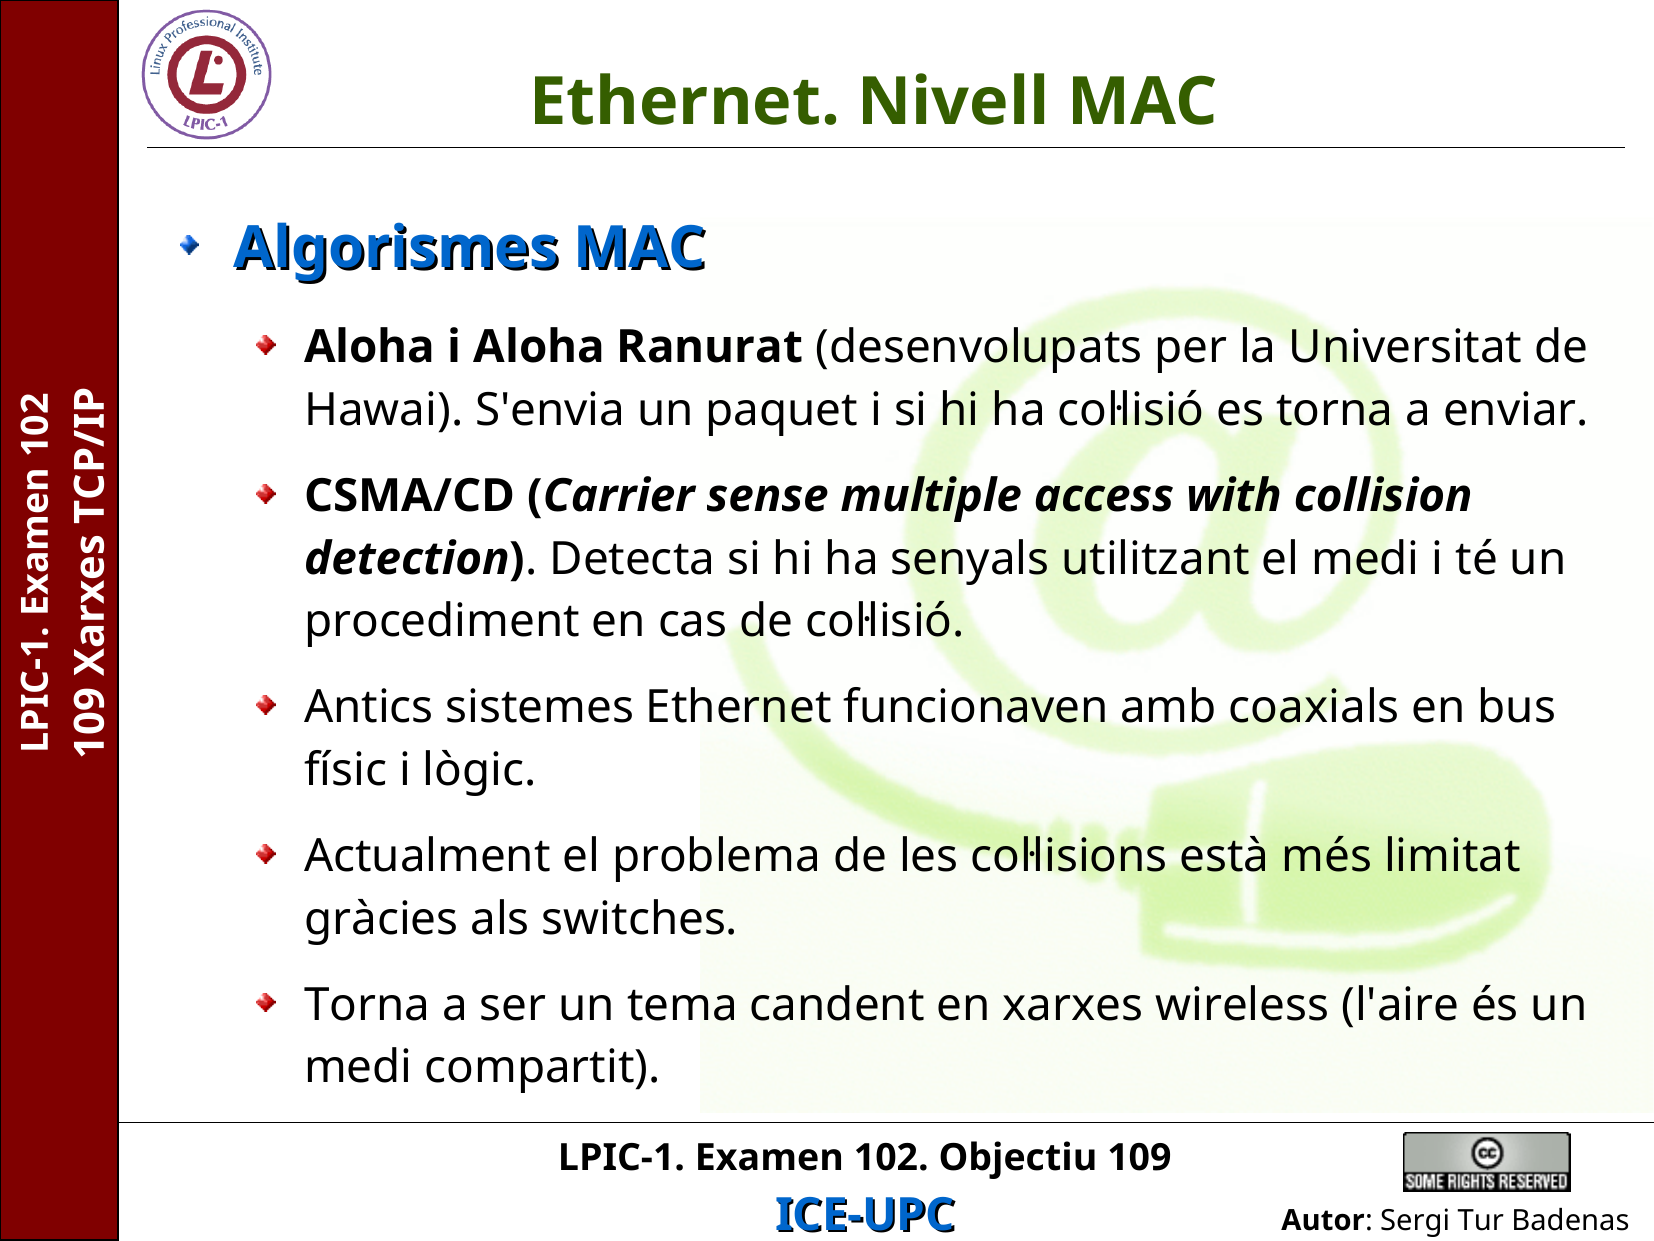

# Ethernet. Nivell MAC
Algorismes MAC
Aloha i Aloha Ranurat (desenvolupats per la Universitat de Hawai). S'envia un paquet i si hi ha col·lisió es torna a enviar.
CSMA/CD (Carrier sense multiple access with collision detection). Detecta si hi ha senyals utilitzant el medi i té un procediment en cas de col·lisió.
Antics sistemes Ethernet funcionaven amb coaxials en bus físic i lògic.
Actualment el problema de les col·lisions està més limitat gràcies als switches.
Torna a ser un tema candent en xarxes wireless (l'aire és un medi compartit).